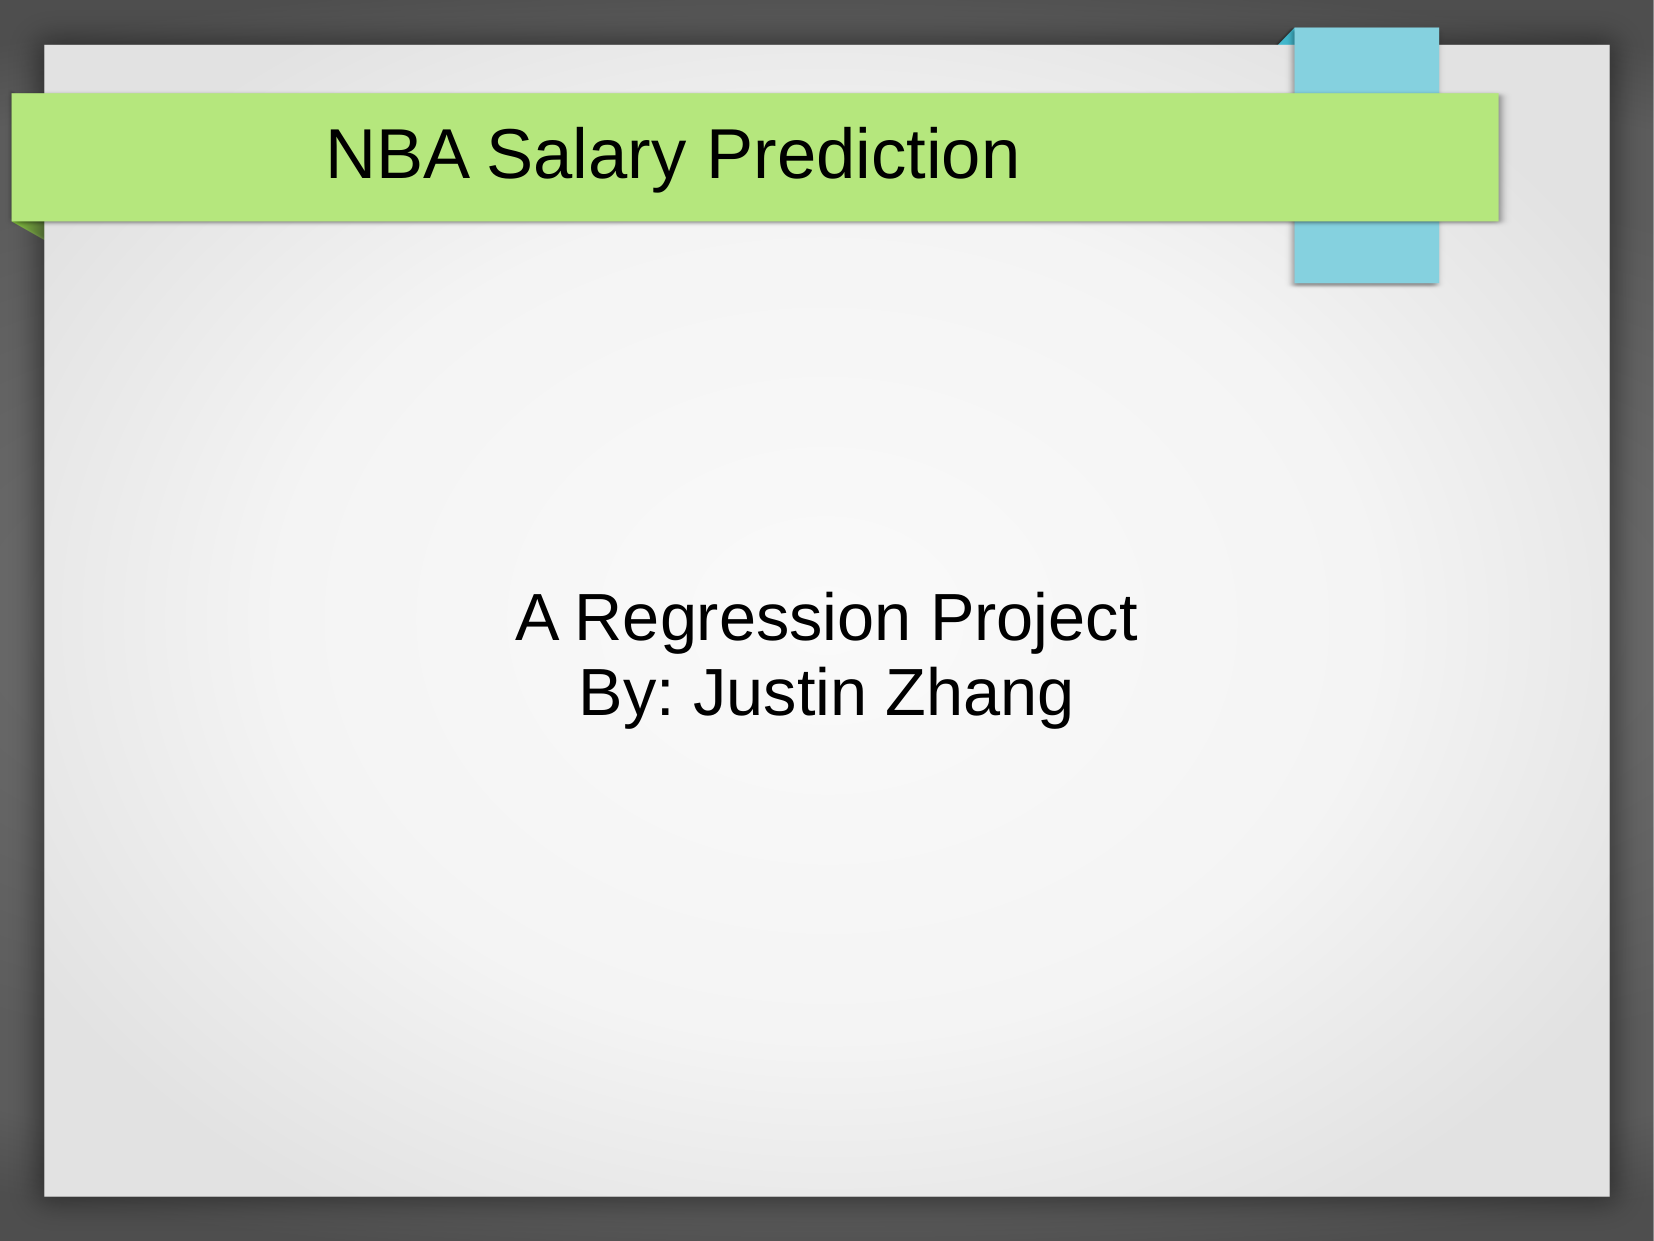

# NBA Salary Prediction
A Regression Project
By: Justin Zhang